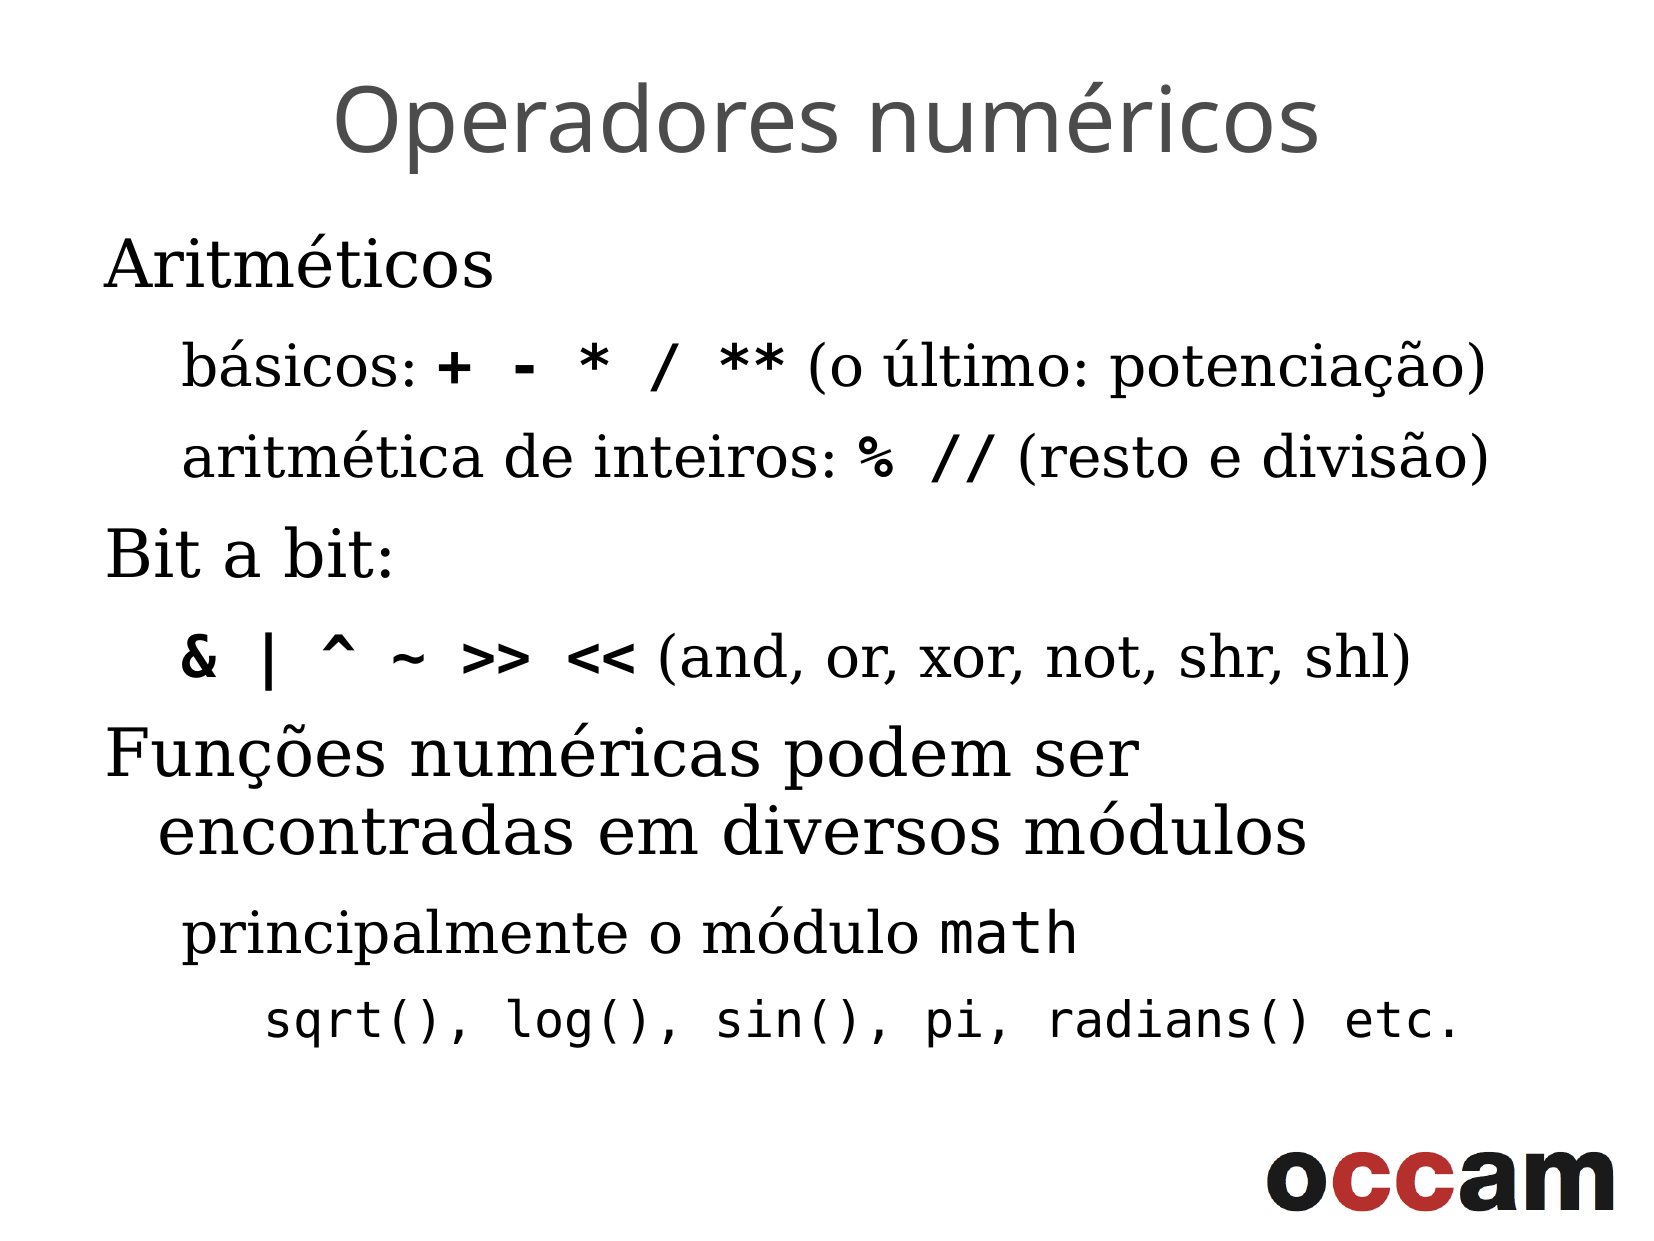

# Operadores numéricos
Aritméticos
básicos: + - * / ** (o último: potenciação)
aritmética de inteiros: % // (resto e divisão)
Bit a bit:
& | ^ ~ >> << (and, or, xor, not, shr, shl)
Funções numéricas podem ser encontradas em diversos módulos
principalmente o módulo math
sqrt(), log(), sin(), pi, radians() etc.